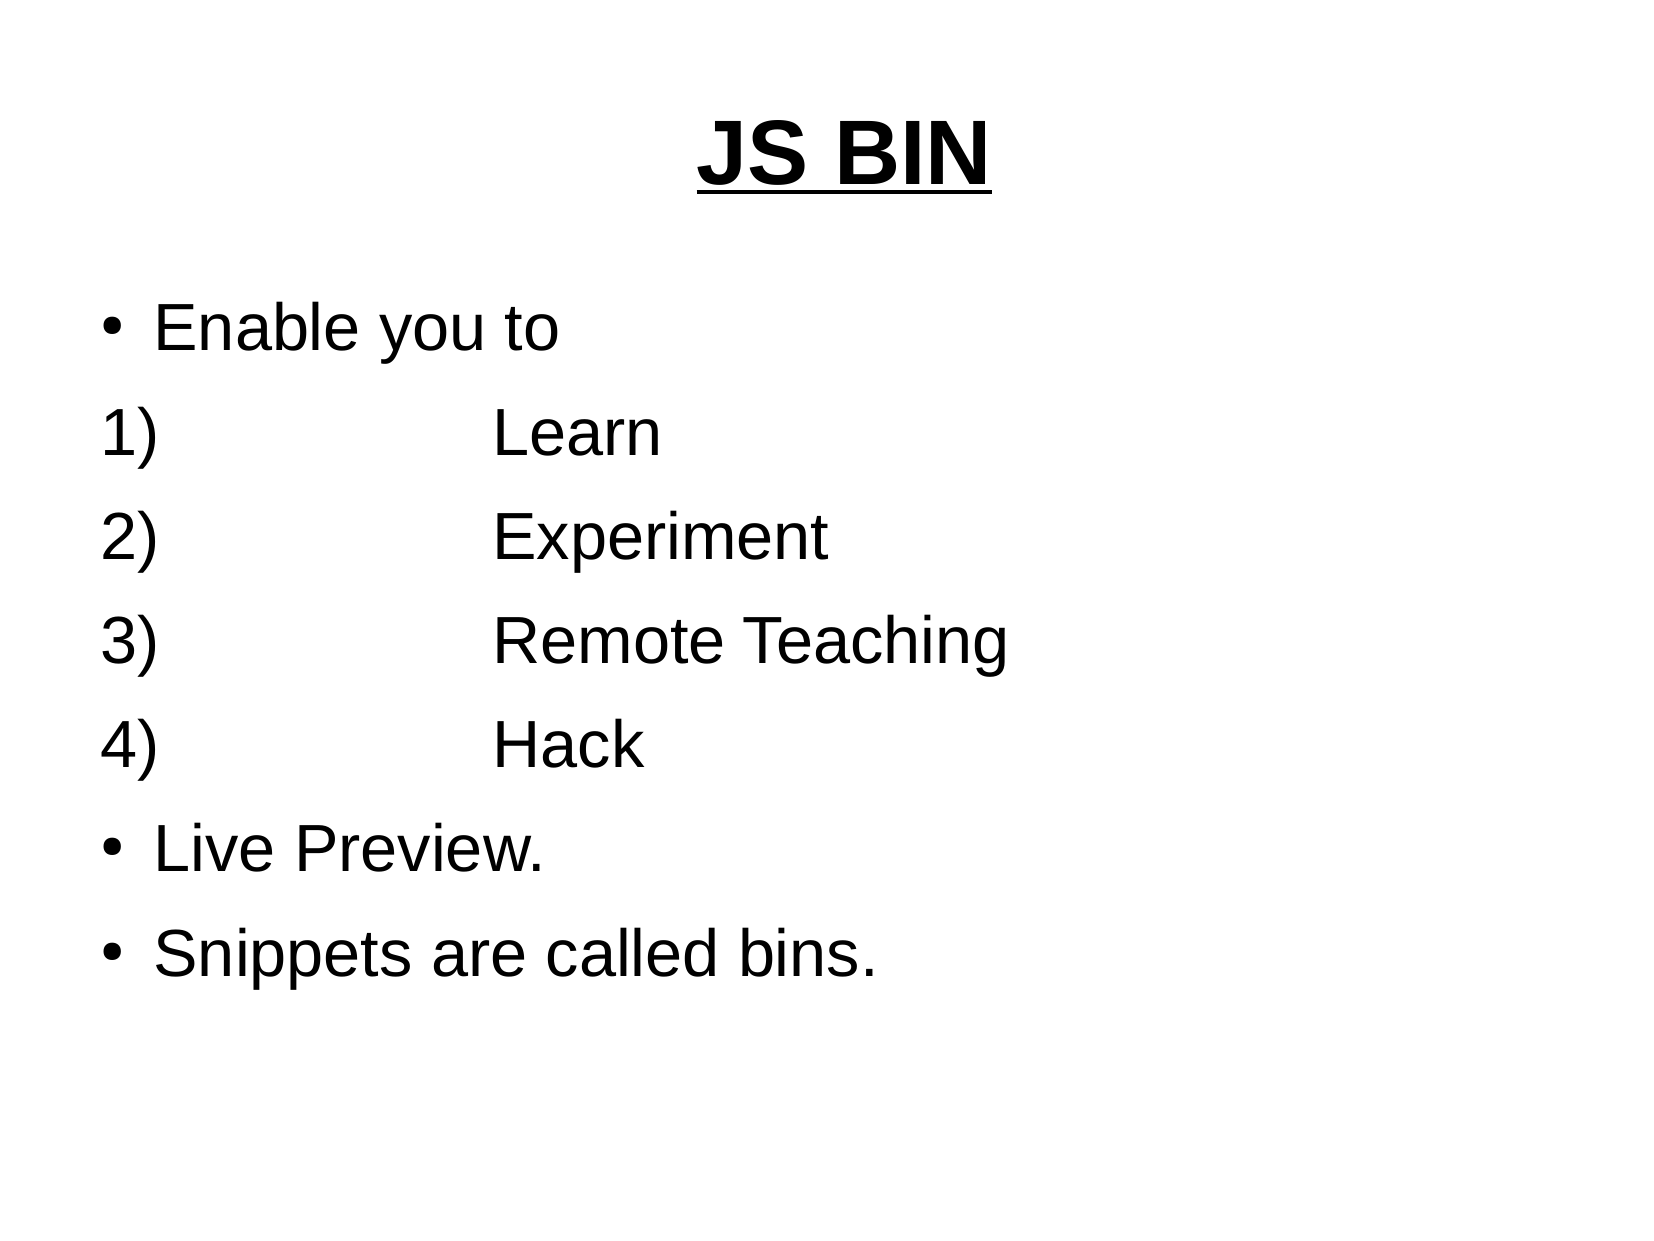

# JS BIN
Enable you to
 Learn
 Experiment
 Remote Teaching
 Hack
Live Preview.
Snippets are called bins.